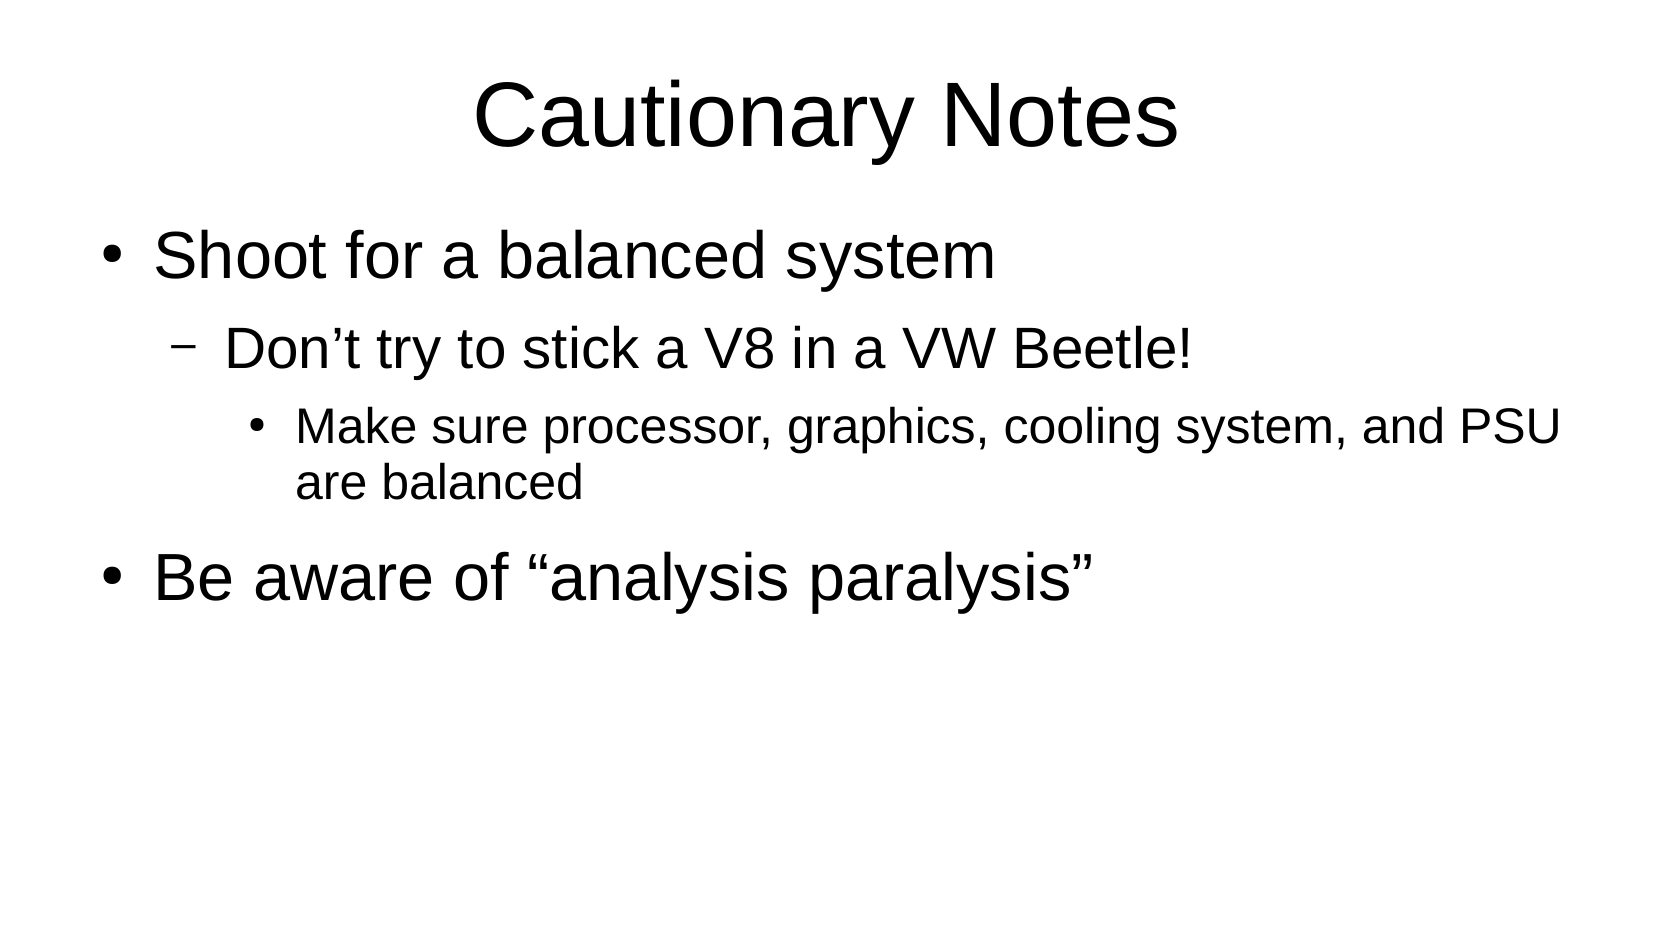

# Cautionary Notes
Shoot for a balanced system
Don’t try to stick a V8 in a VW Beetle!
Make sure processor, graphics, cooling system, and PSU are balanced
Be aware of “analysis paralysis”